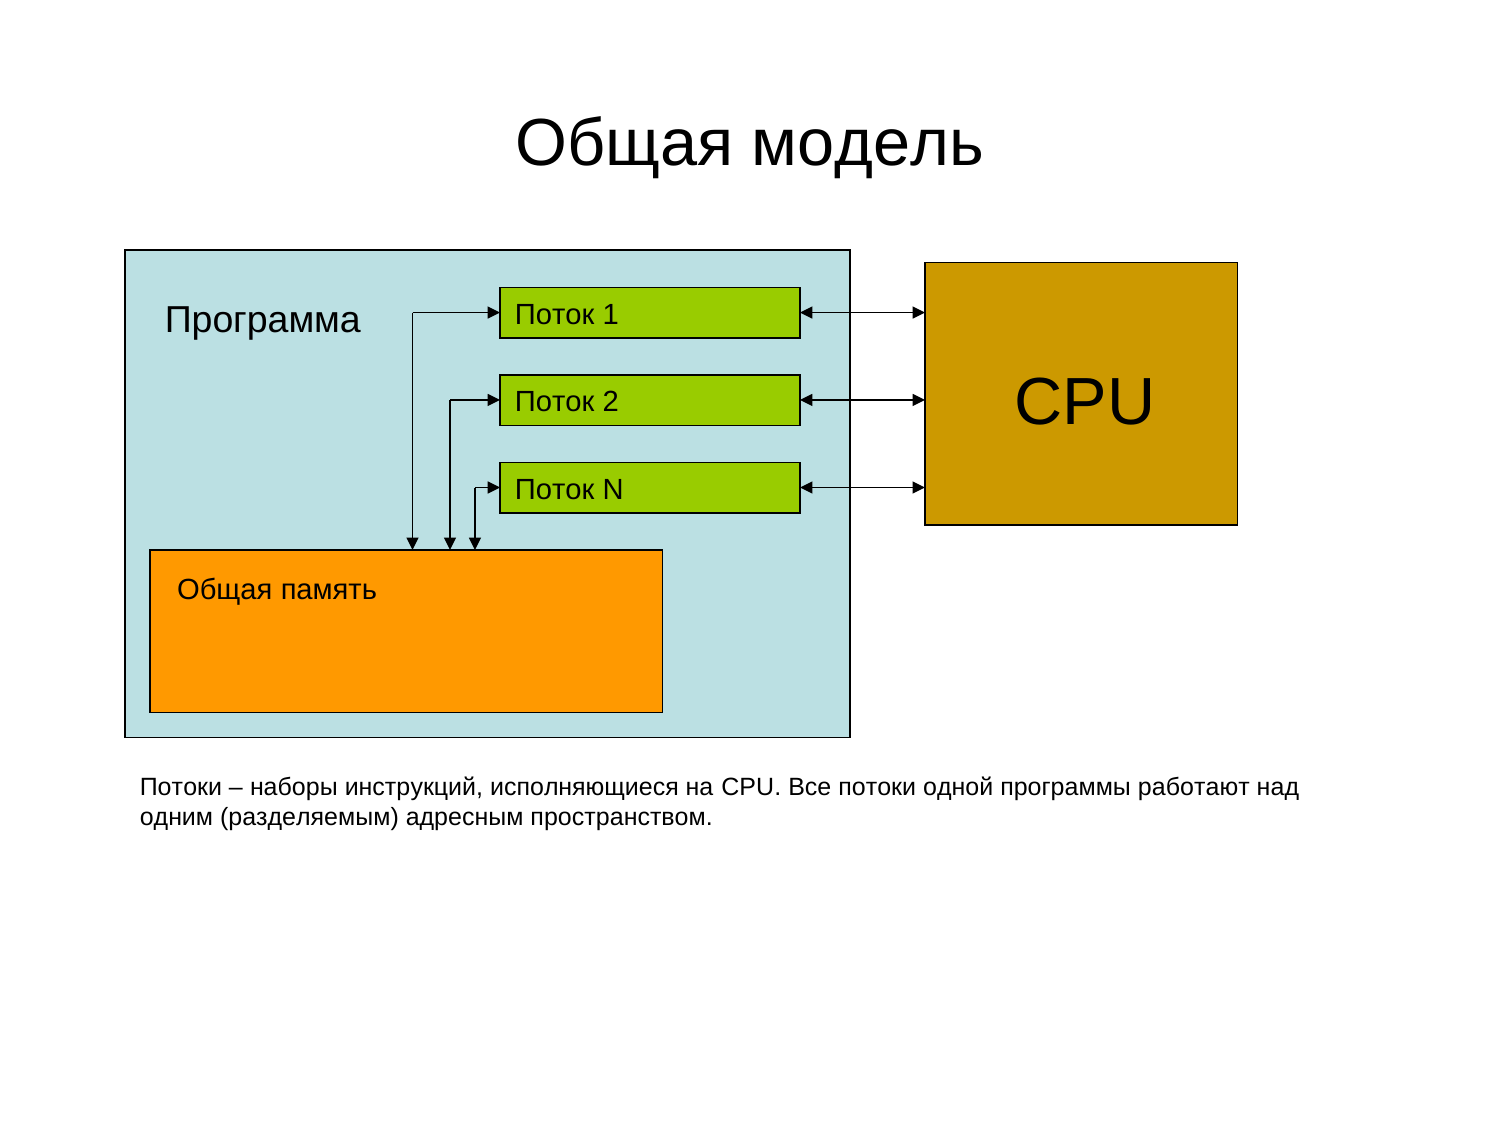

# Общая модель
Программа
Поток 1
CPU
Поток 2
Поток N
Общая память
Потоки – наборы инструкций, исполняющиеся на CPU. Все потоки одной программы работают над одним (разделяемым) адресным пространством.